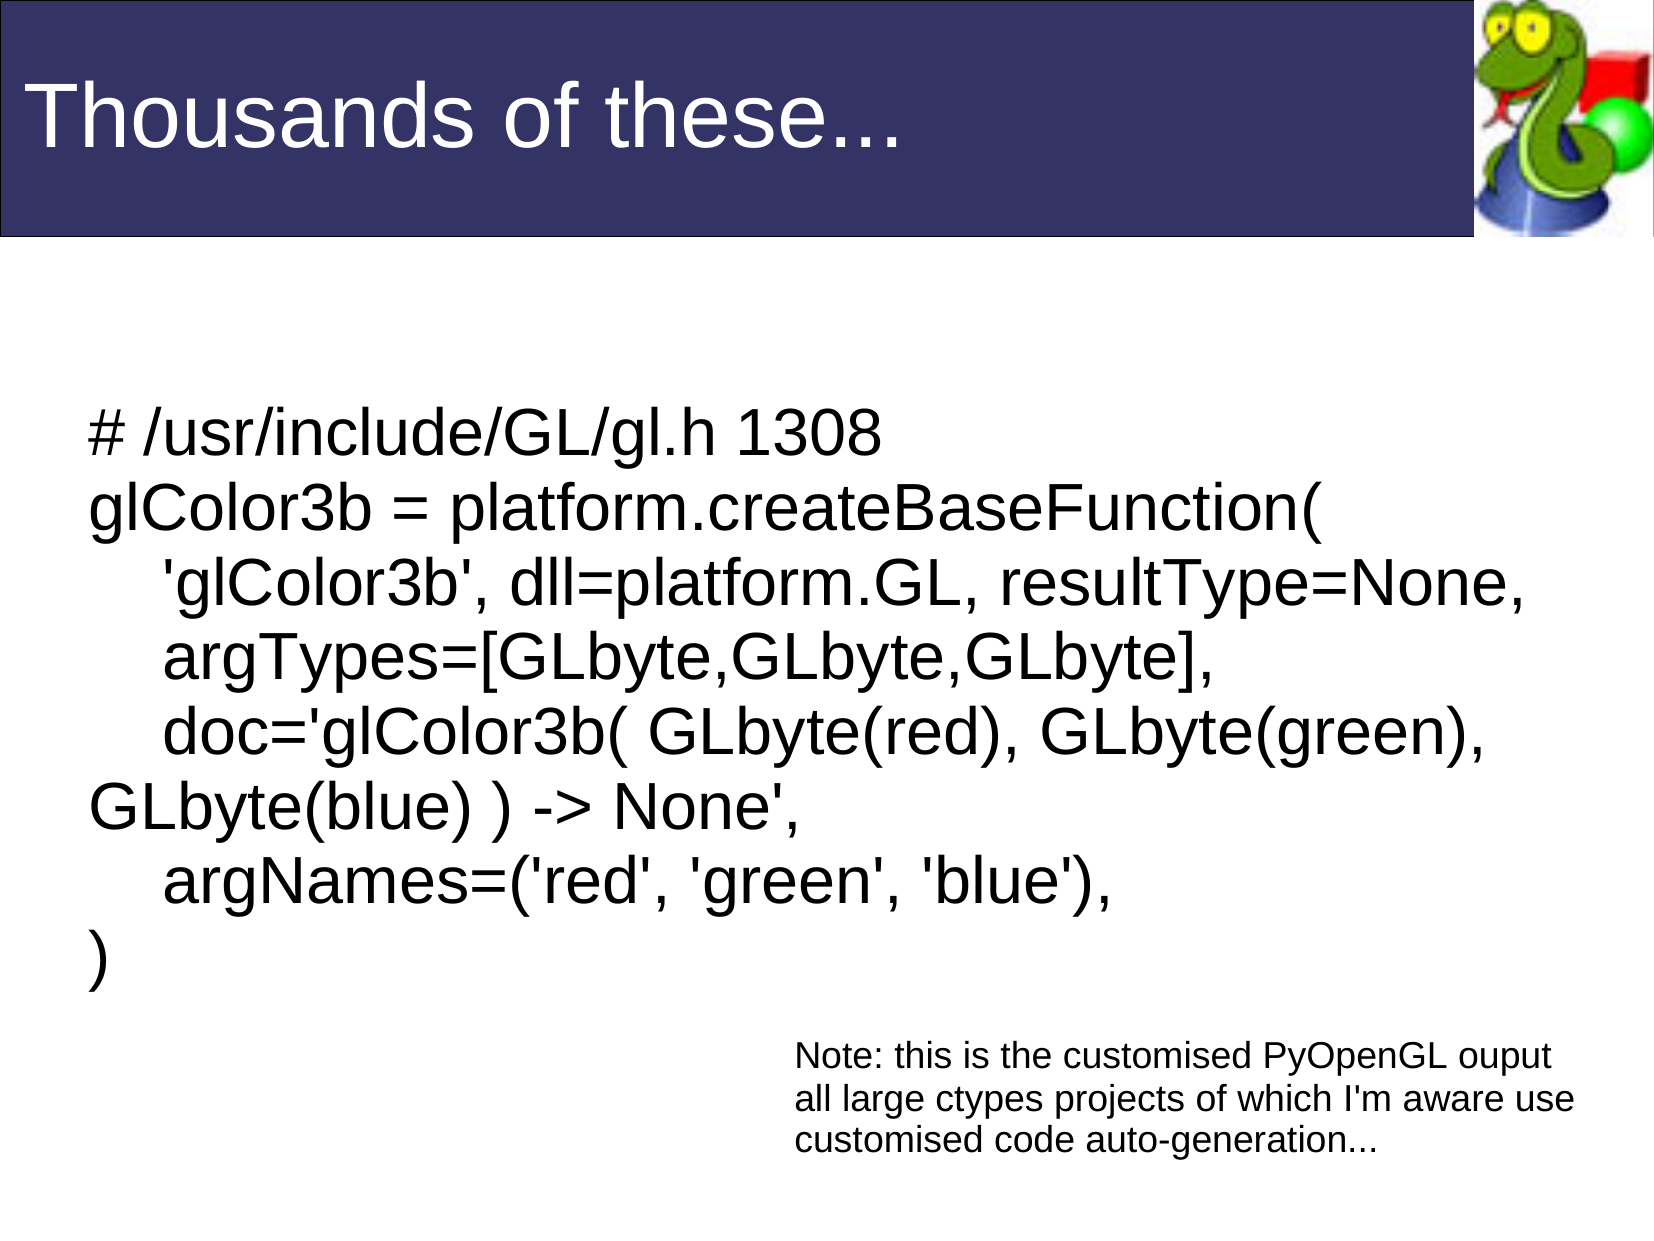

# Thousands of these...
# /usr/include/GL/gl.h 1308
glColor3b = platform.createBaseFunction(
	'glColor3b', dll=platform.GL, resultType=None,
	argTypes=[GLbyte,GLbyte,GLbyte],
	doc='glColor3b( GLbyte(red), GLbyte(green), GLbyte(blue) ) -> None',
	argNames=('red', 'green', 'blue'),
)
Note: this is the customised PyOpenGL ouput
all large ctypes projects of which I'm aware use
customised code auto-generation...